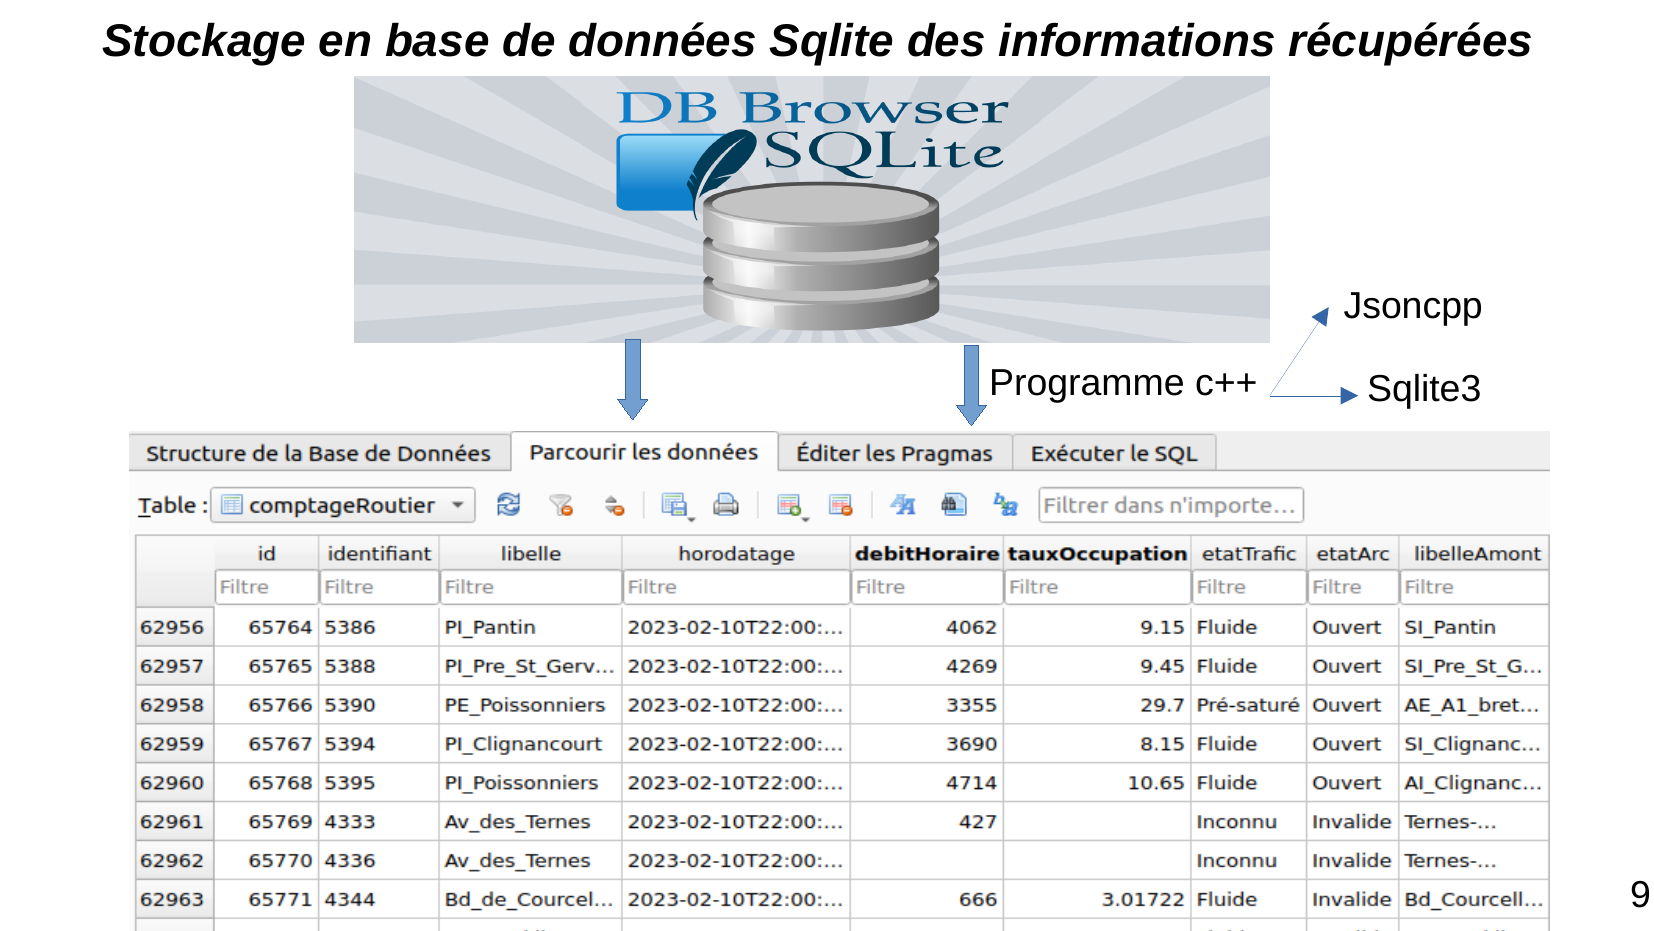

Stockage en base de données Sqlite des informations récupérées
Jsoncpp
Programme c++
Sqlite3